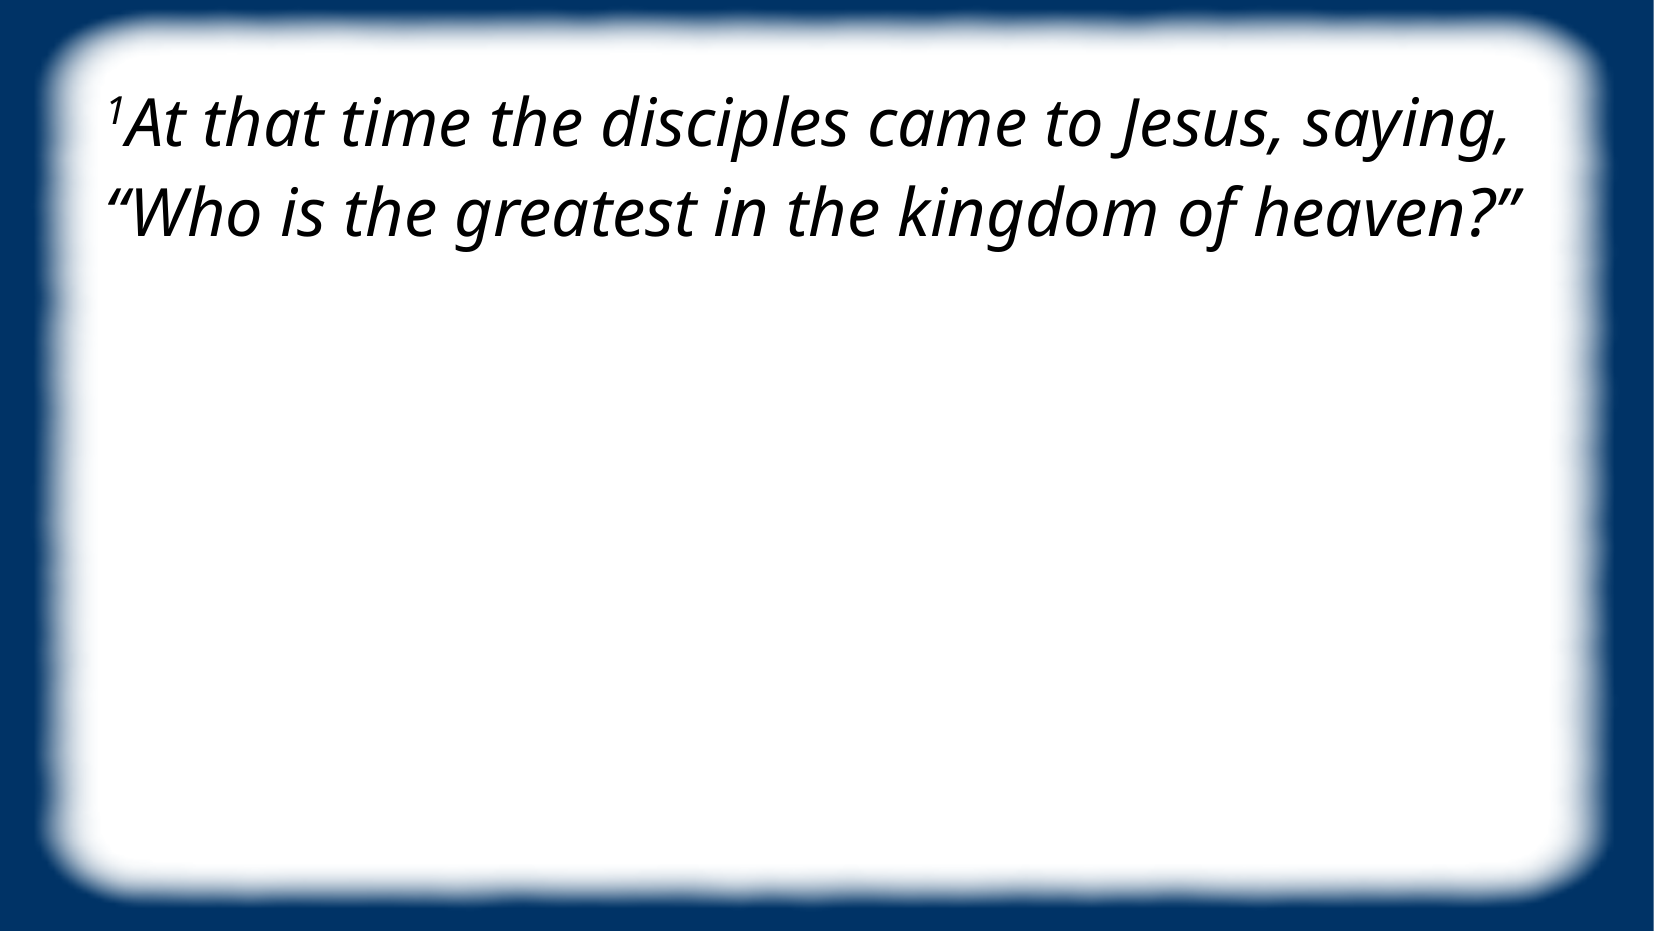

1At that time the disciples came to Jesus, saying, “Who is the greatest in the kingdom of heaven?”